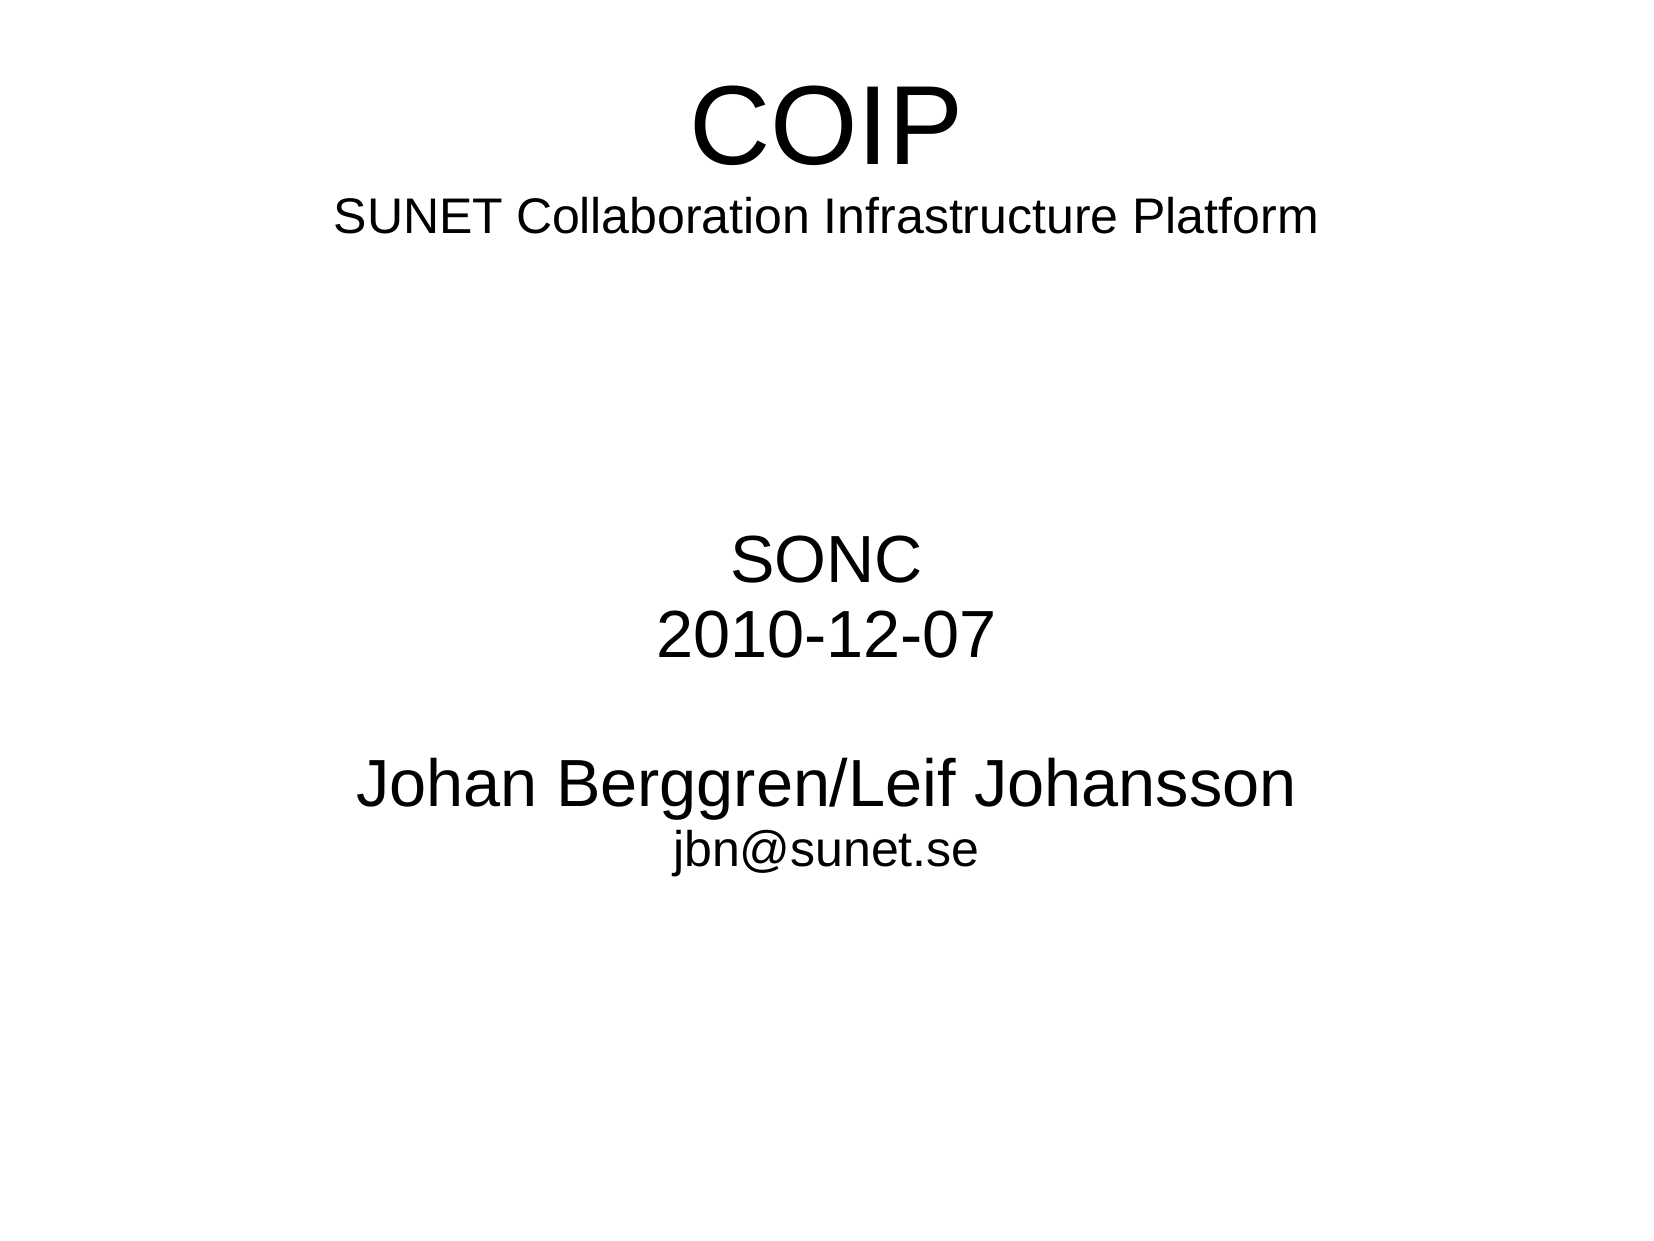

# COIP SUNET Collaboration Infrastructure Platform
SONC
2010-12-07
Johan Berggren/Leif Johansson
jbn@sunet.se